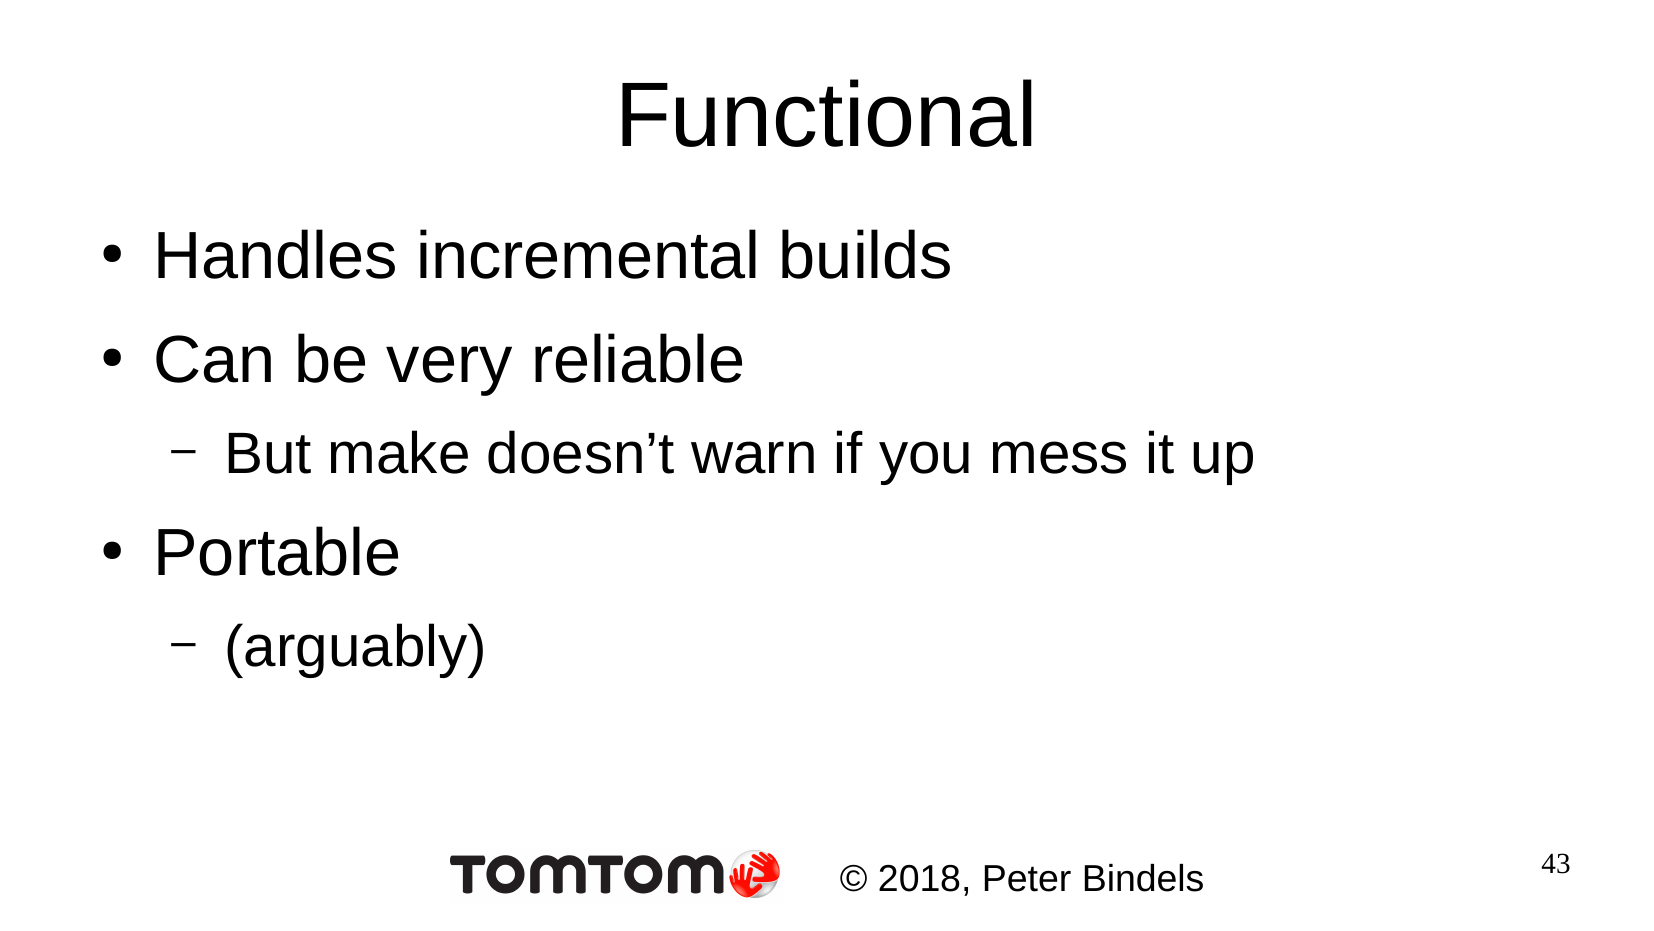

# Functional
Handles incremental builds
Can be very reliable
But make doesn’t warn if you mess it up
Portable
(arguably)
43